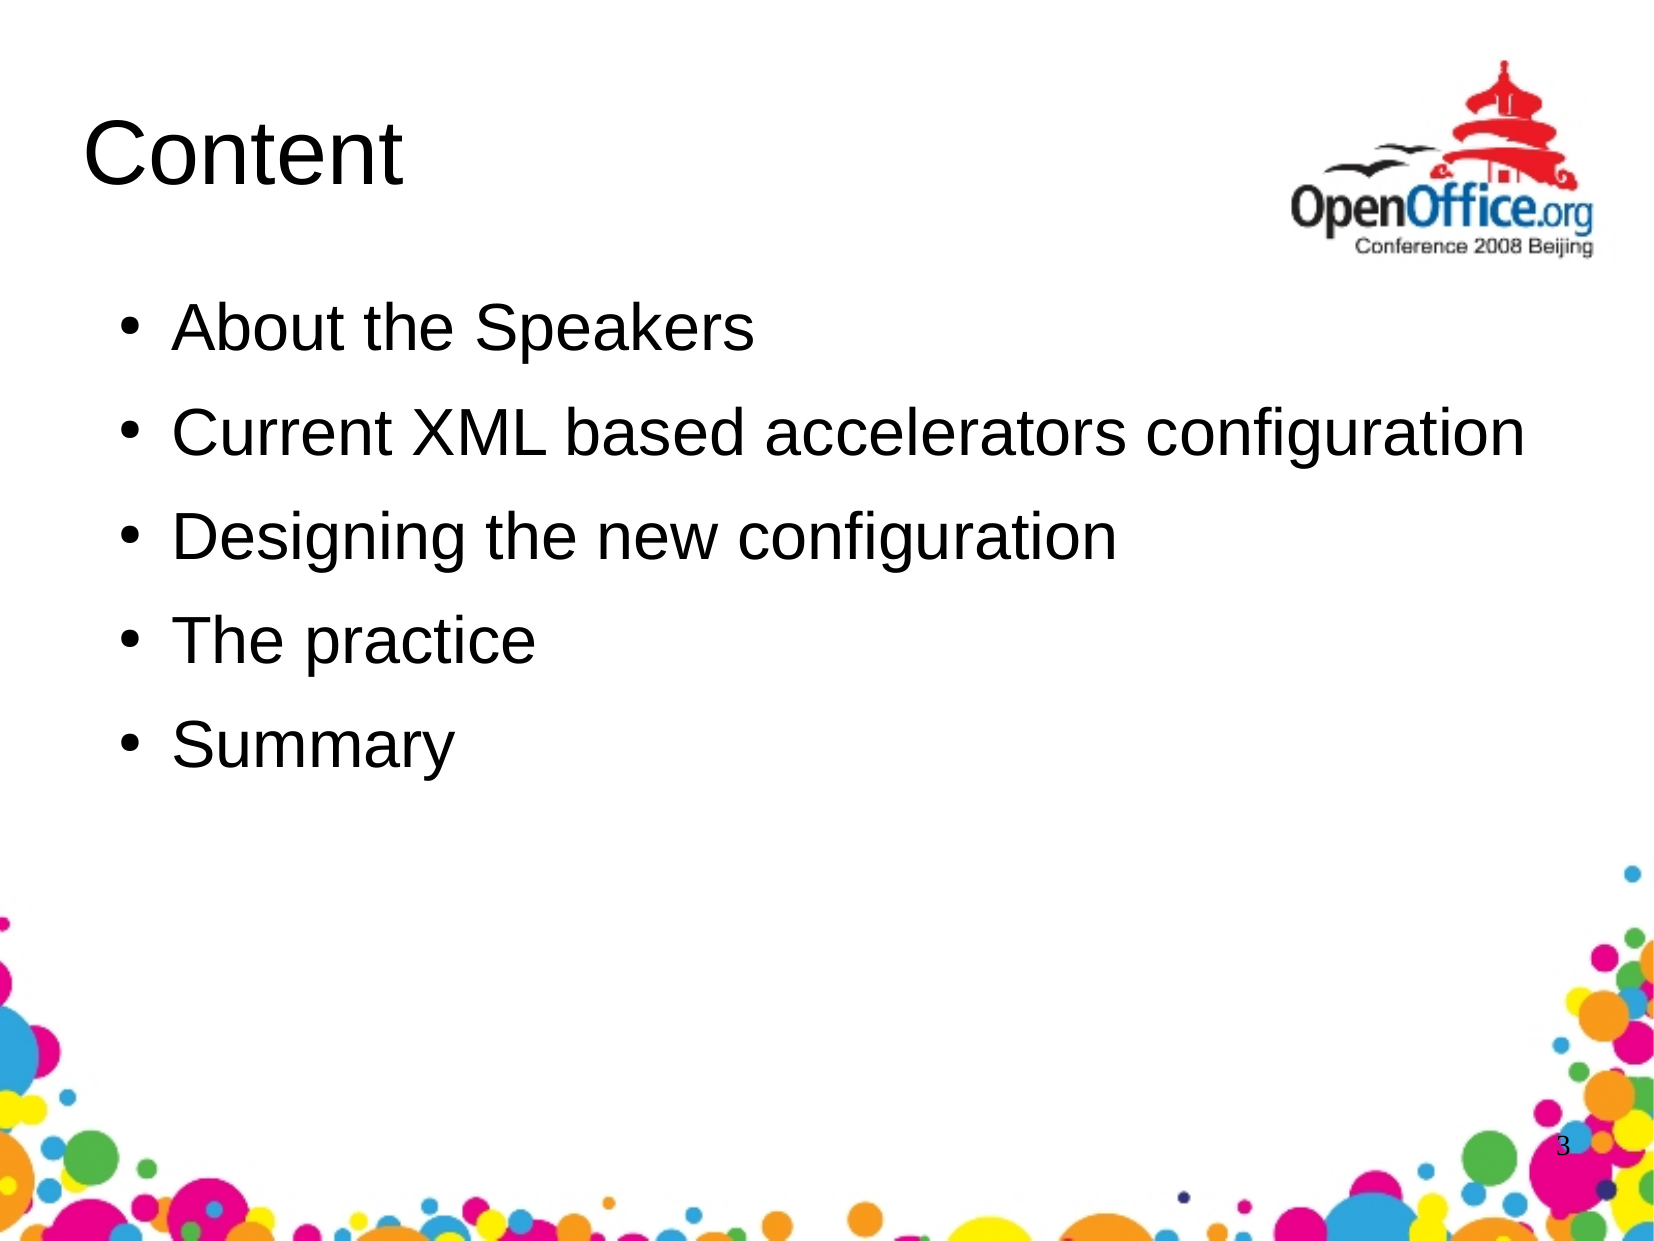

# Content
About the Speakers
Current XML based accelerators configuration
Designing the new configuration
The practice
Summary
3